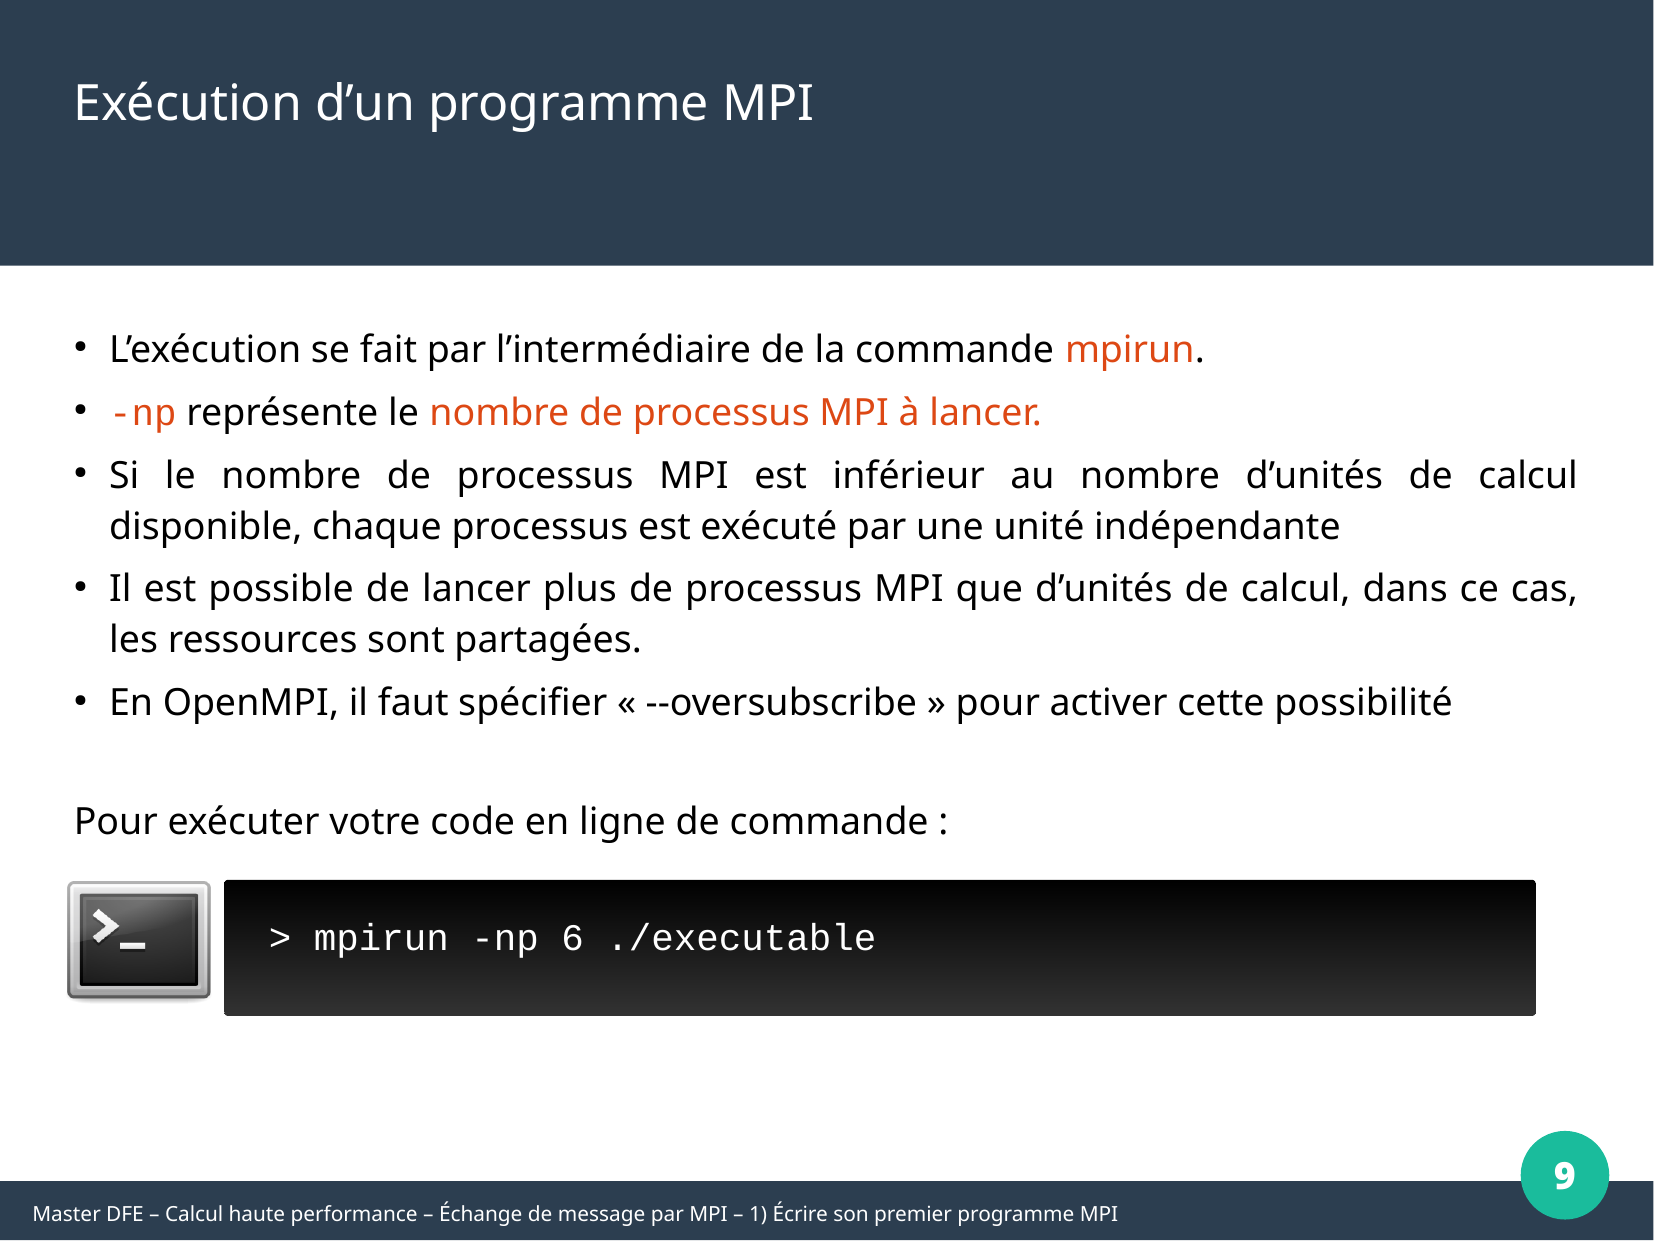

Exécution d’un programme MPI
L’exécution se fait par l’intermédiaire de la commande mpirun.
-np représente le nombre de processus MPI à lancer.
Si le nombre de processus MPI est inférieur au nombre d’unités de calcul disponible, chaque processus est exécuté par une unité indépendante
Il est possible de lancer plus de processus MPI que d’unités de calcul, dans ce cas, les ressources sont partagées.
En OpenMPI, il faut spécifier « --oversubscribe » pour activer cette possibilité
Pour exécuter votre code en ligne de commande :
> mpirun -np 6 ./executable
9
Master DFE – Calcul haute performance – Échange de message par MPI – 1) Écrire son premier programme MPI